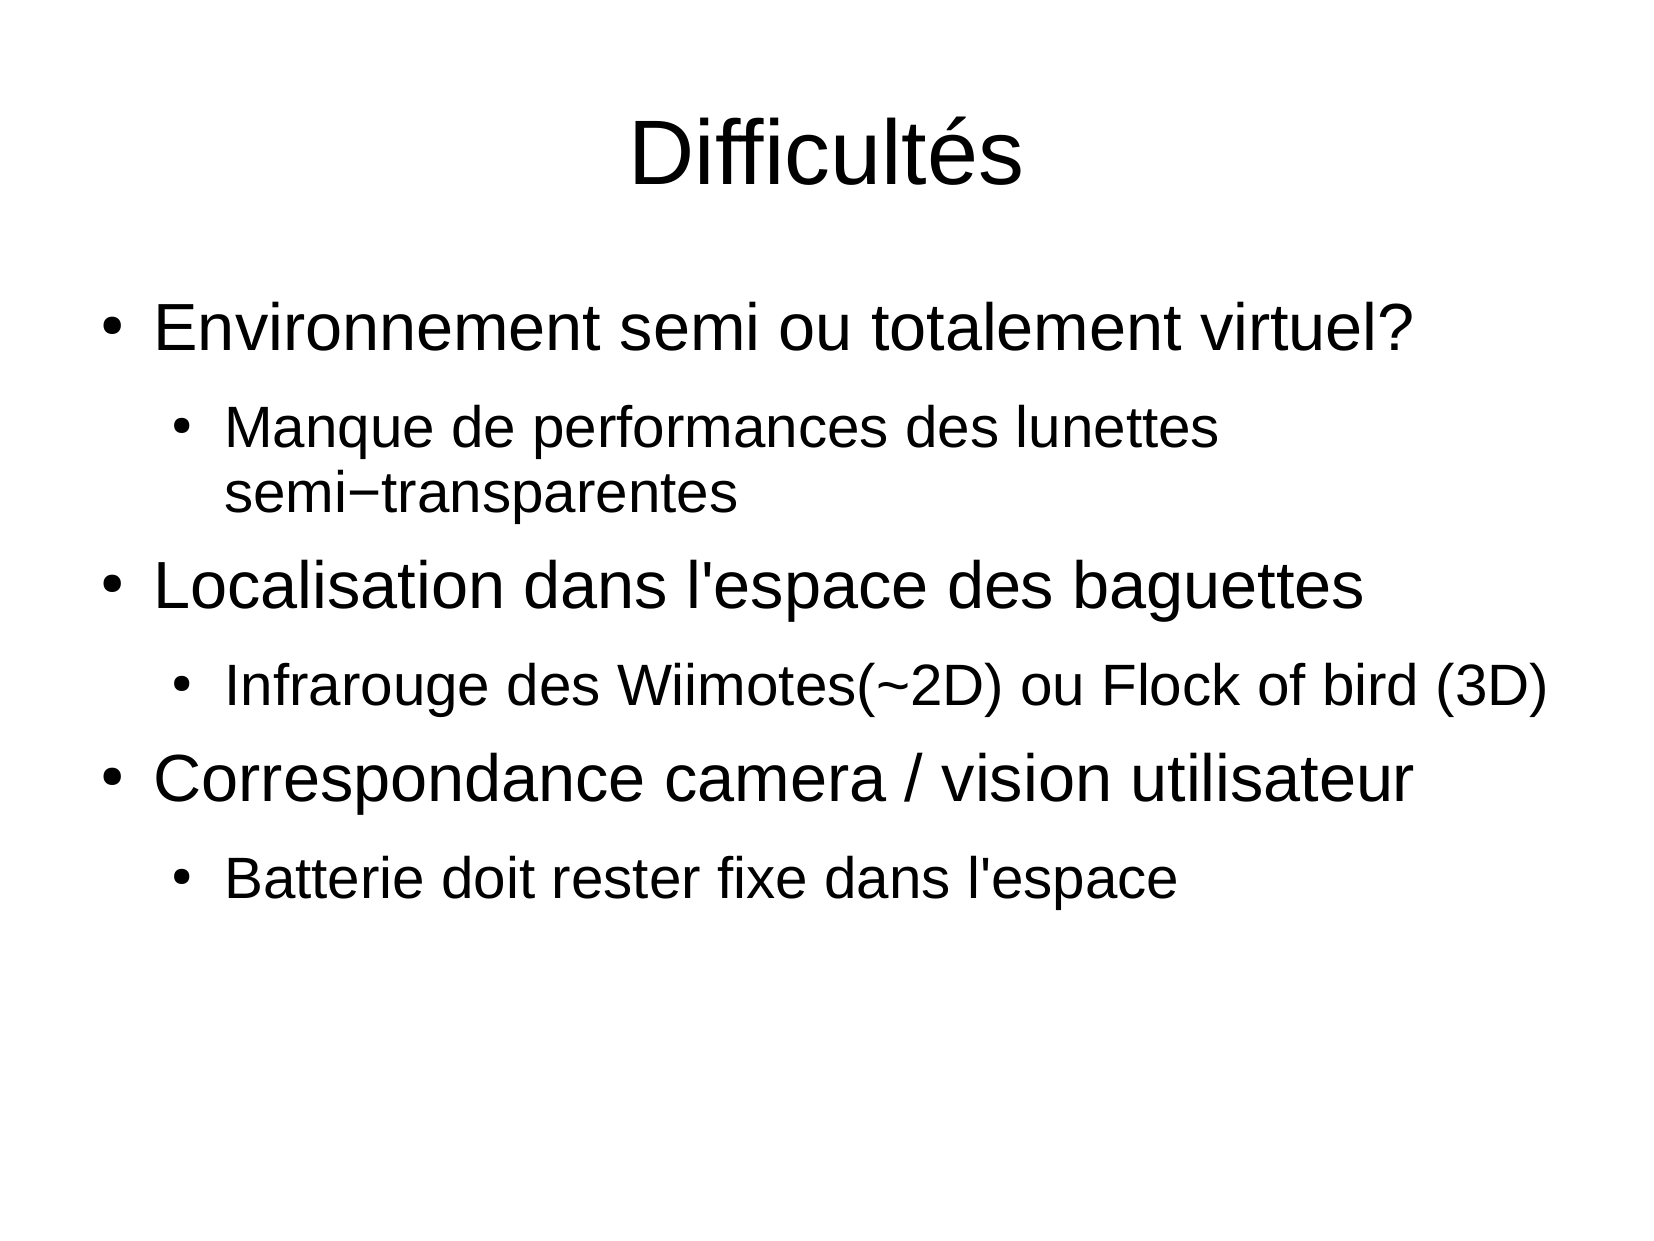

# Difficultés
Environnement semi ou totalement virtuel?
Manque de performances des lunettes semi−transparentes
Localisation dans l'espace des baguettes
Infrarouge des Wiimotes(~2D) ou Flock of bird (3D)
Correspondance camera / vision utilisateur
Batterie doit rester fixe dans l'espace